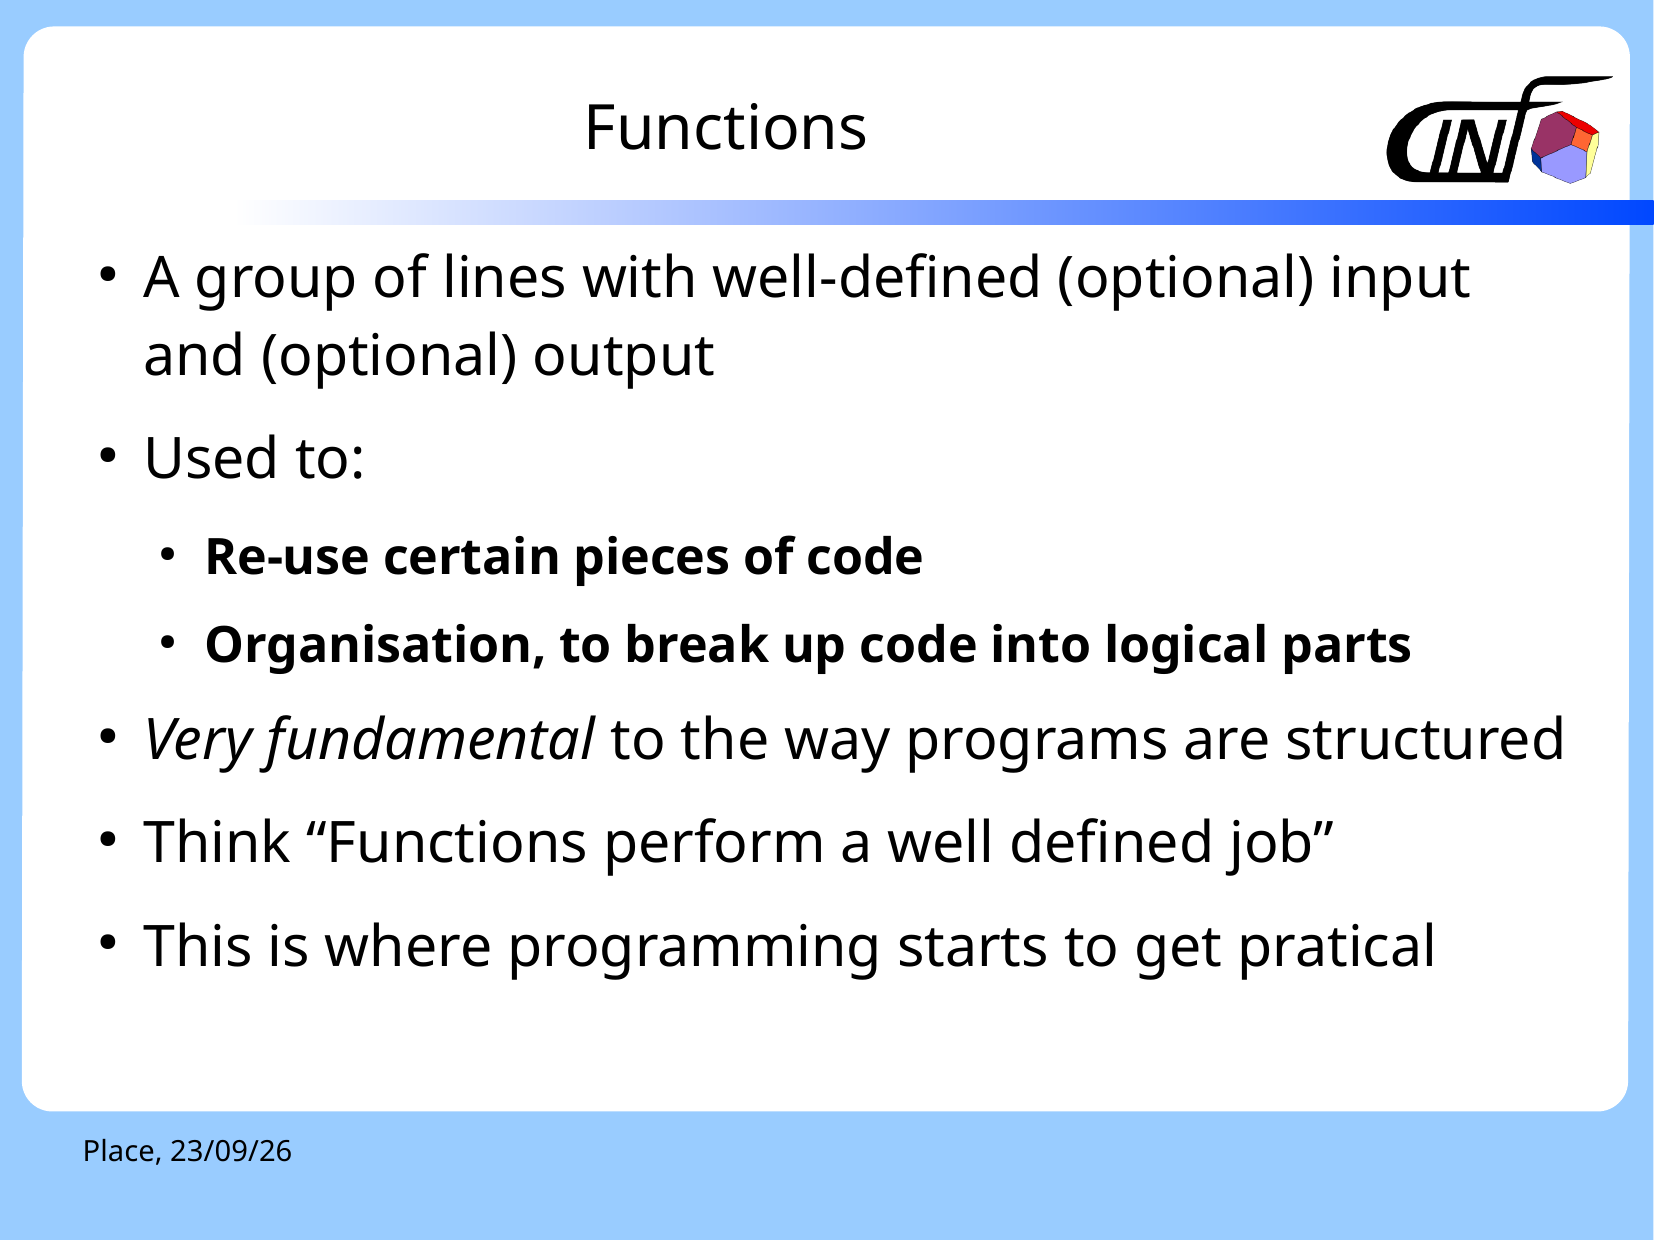

# Functions
A group of lines with well-defined (optional) input and (optional) output
Used to:
Re-use certain pieces of code
Organisation, to break up code into logical parts
Very fundamental to the way programs are structured
Think “Functions perform a well defined job”
This is where programming starts to get pratical